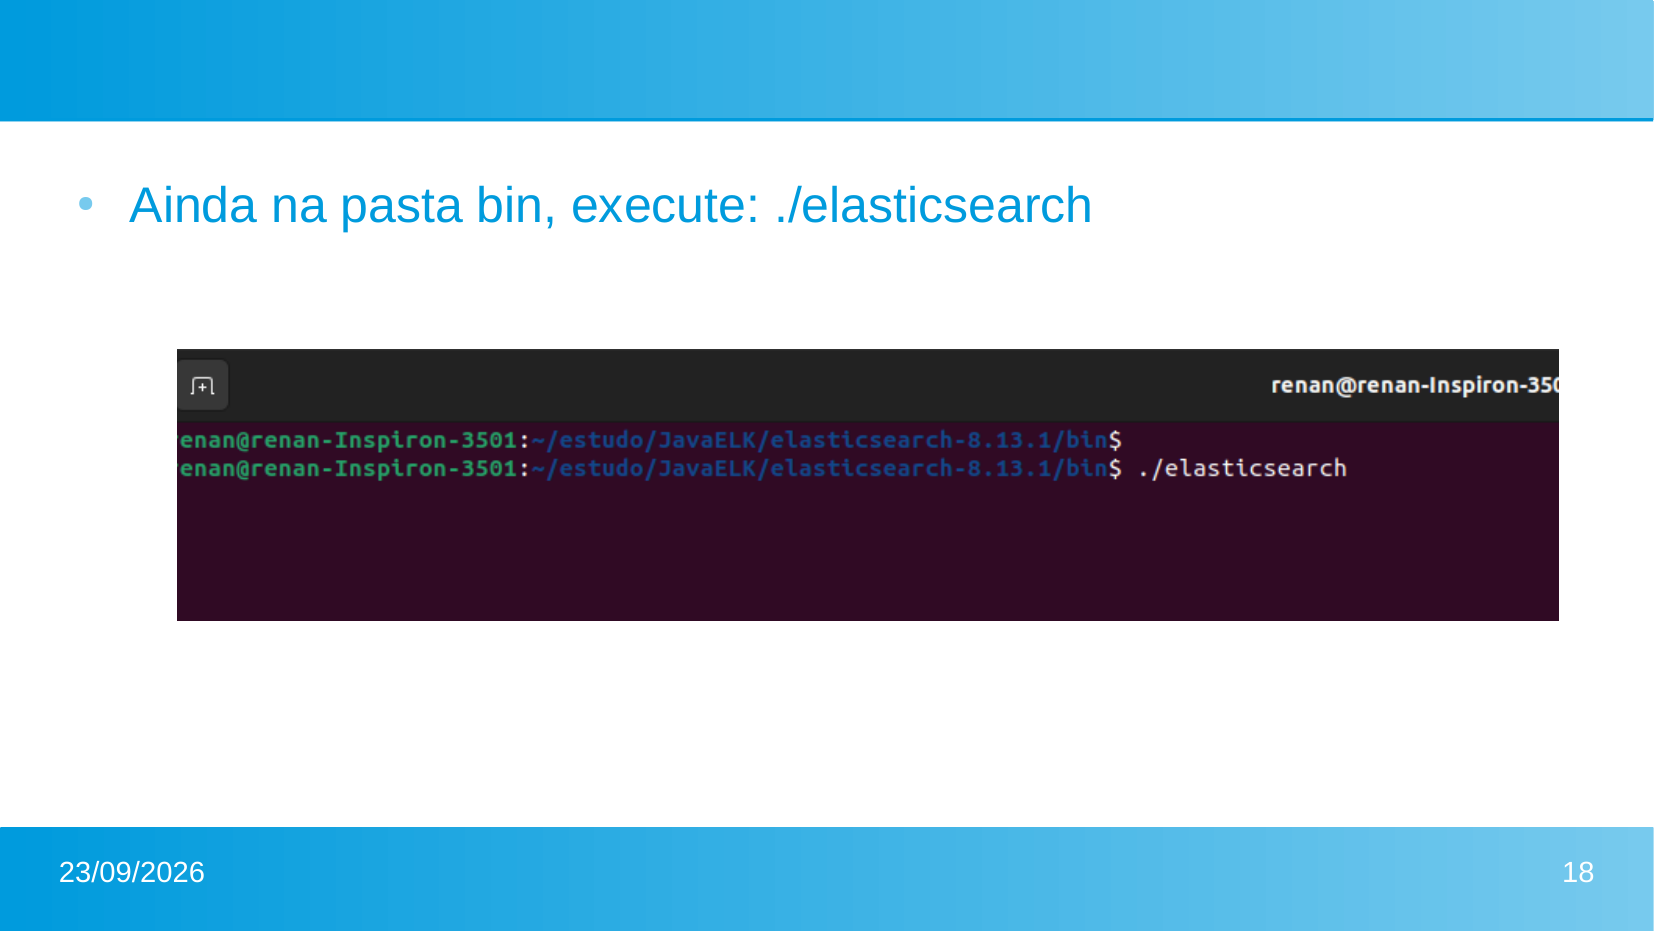

#
Ainda na pasta bin, execute: ./elasticsearch
18